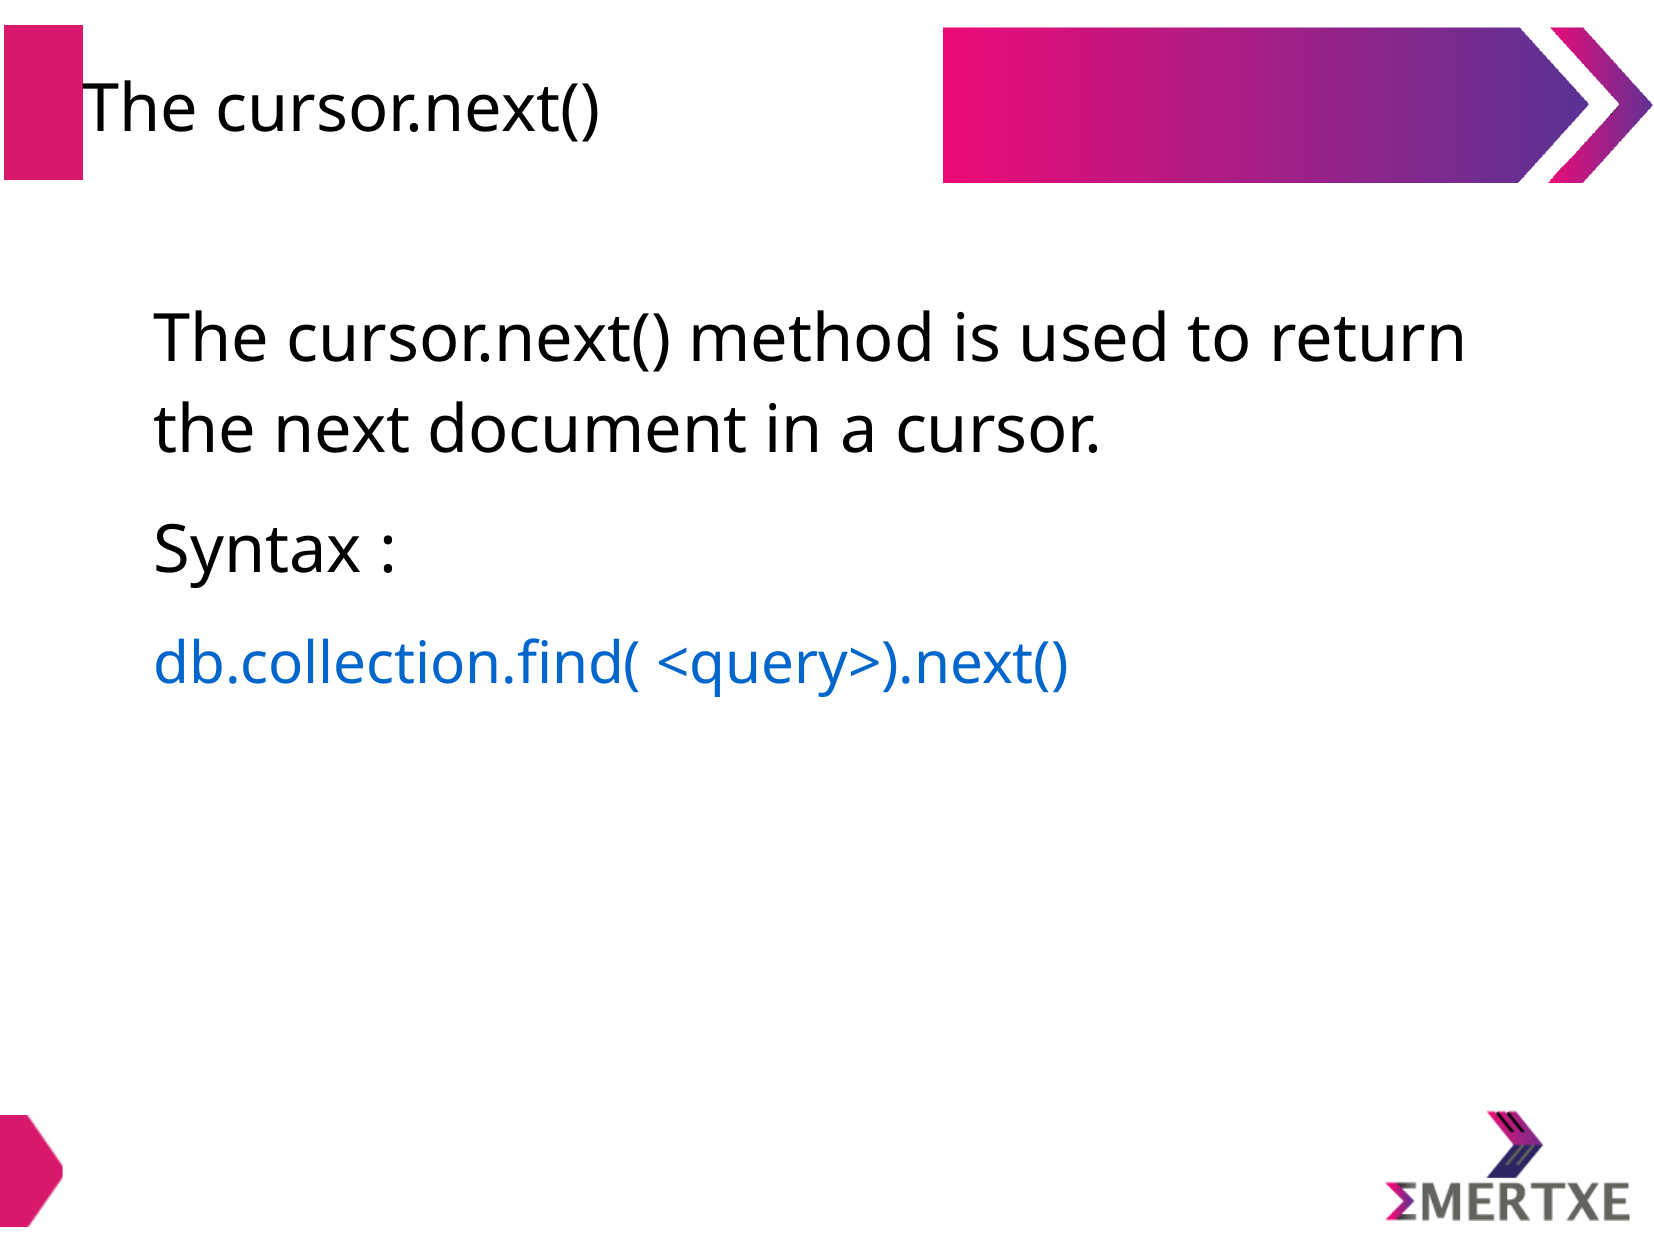

# The cursor.next()
The cursor.next() method is used to return the next document in a cursor.
Syntax :
db.collection.find( <query>).next()